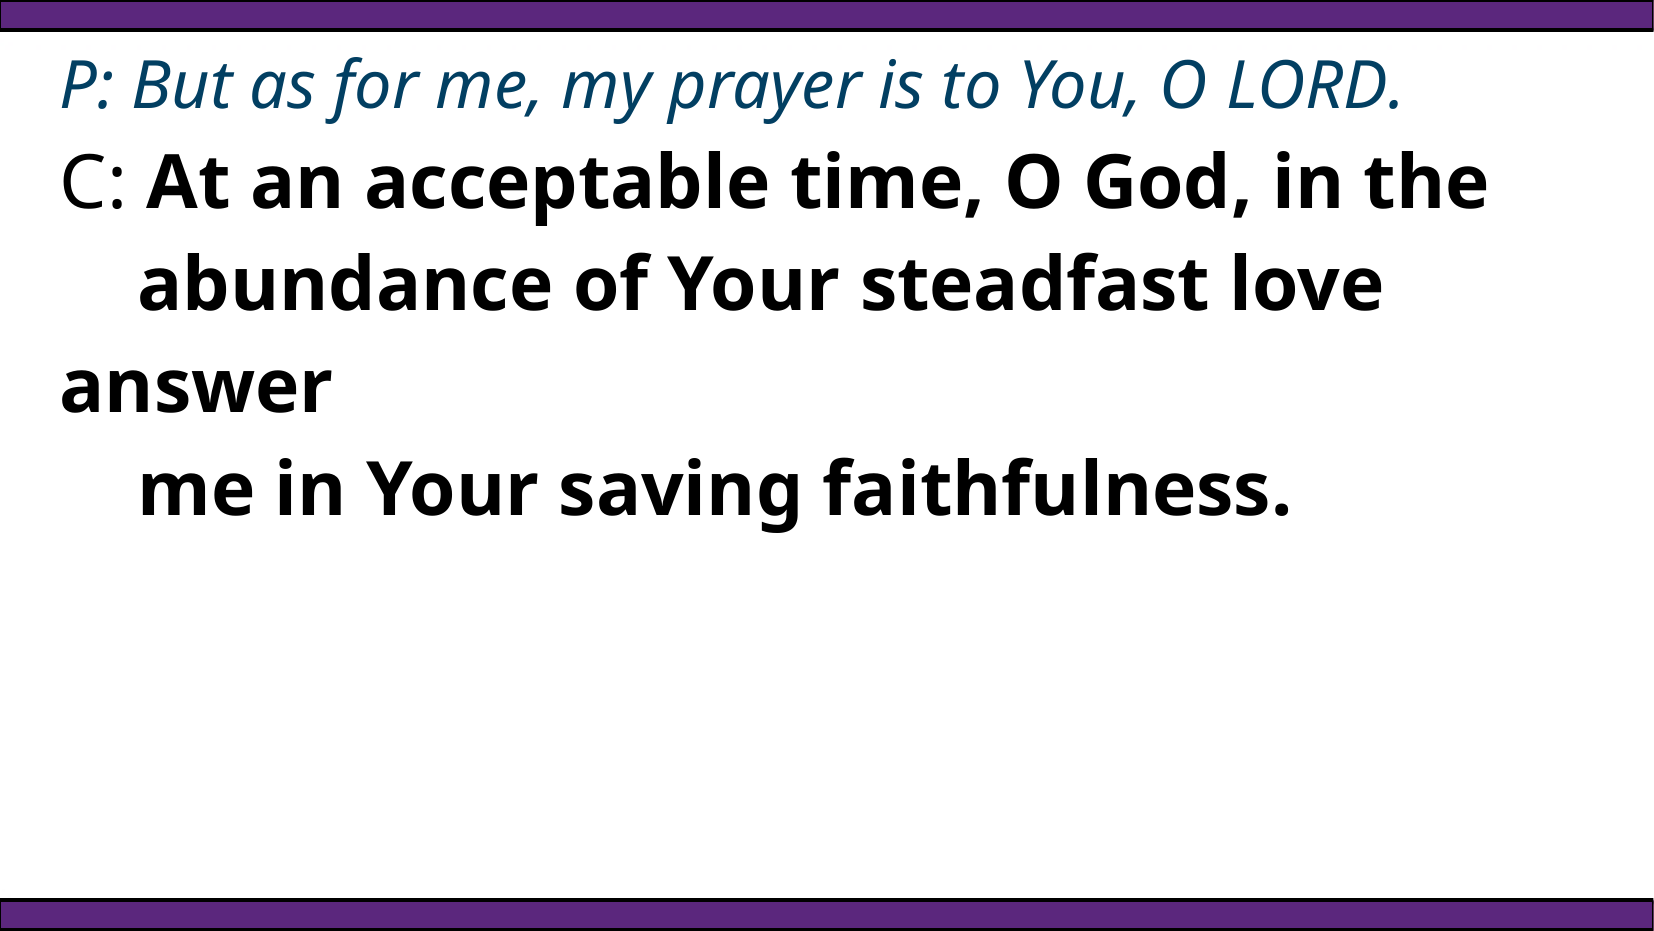

P: But as for me, my prayer is to You, O Lord.
C: At an acceptable time, O God, in the
 abundance of Your steadfast love answer
 me in Your saving faithfulness.